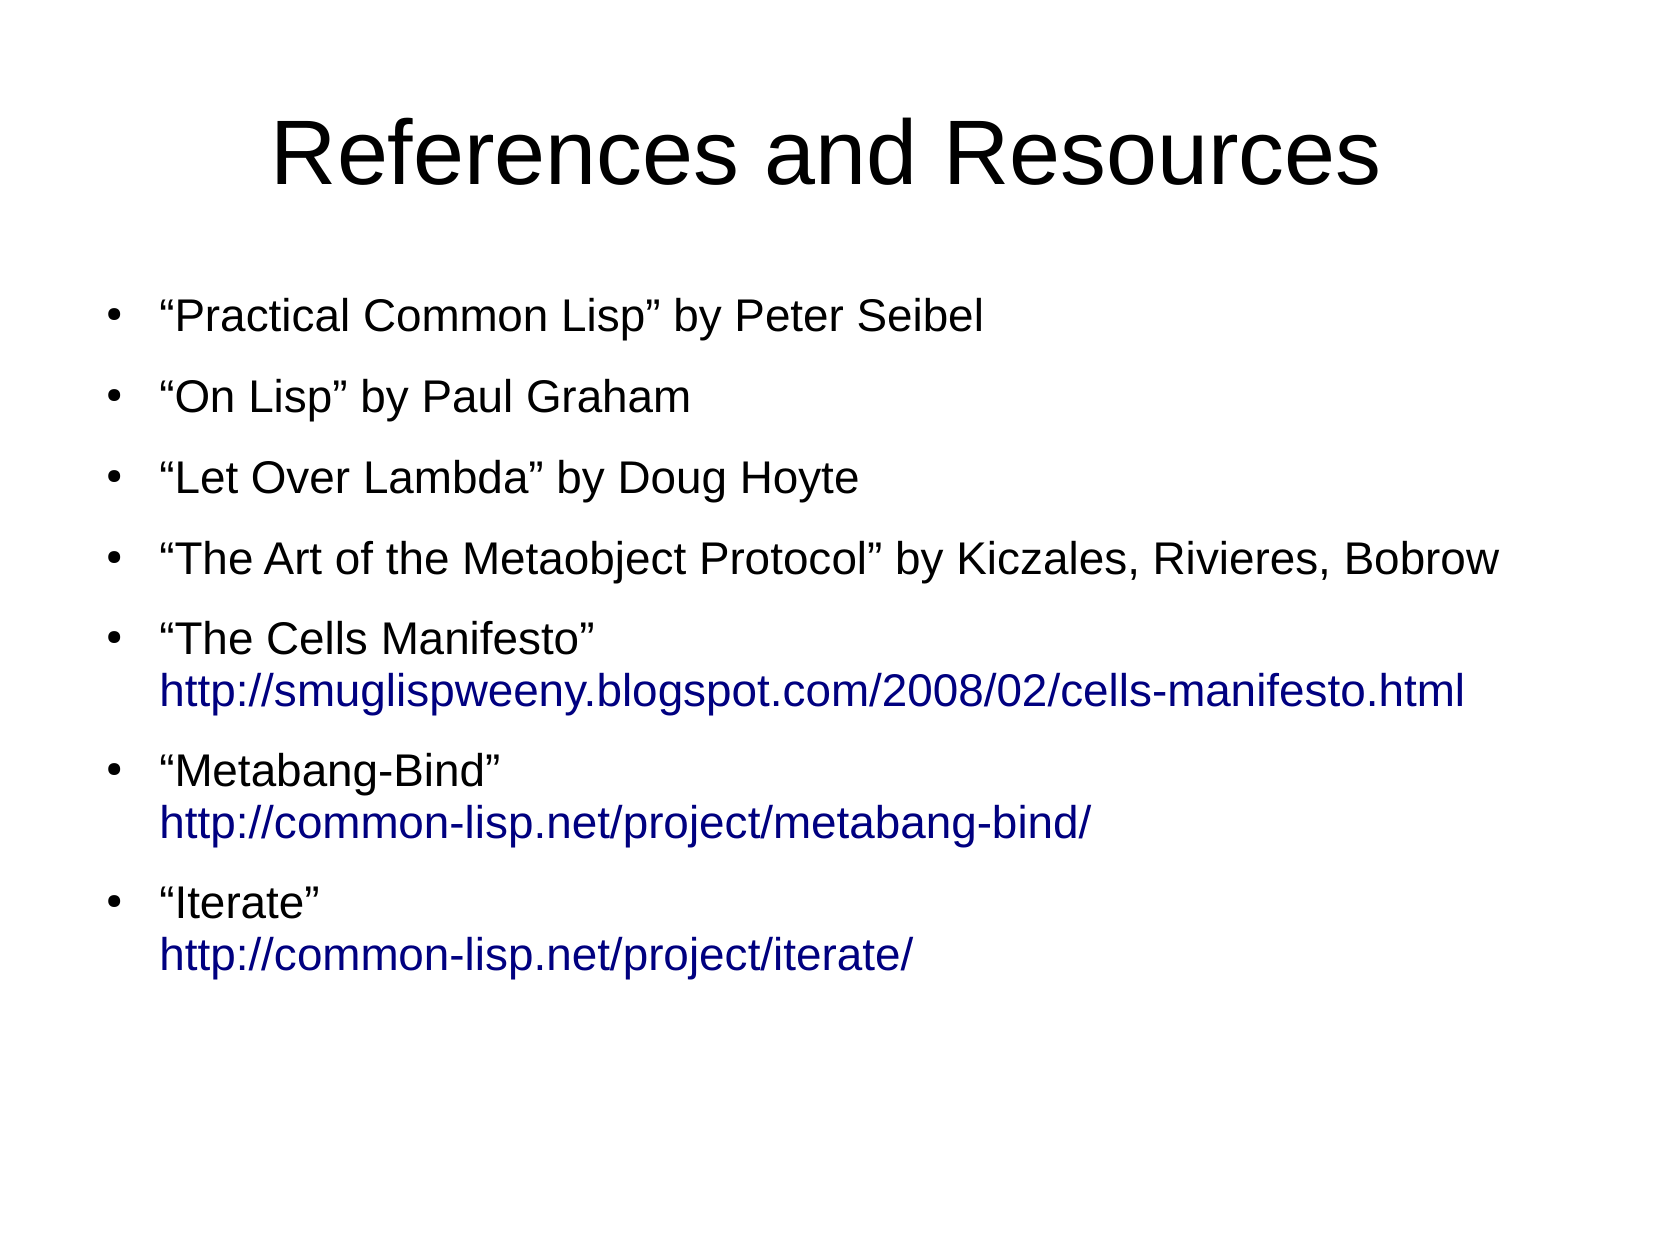

# References and Resources
“Practical Common Lisp” by Peter Seibel
“On Lisp” by Paul Graham
“Let Over Lambda” by Doug Hoyte
“The Art of the Metaobject Protocol” by Kiczales, Rivieres, Bobrow
“The Cells Manifesto”
http://smuglispweeny.blogspot.com/2008/02/cells-manifesto.html
“Metabang-Bind”
http://common-lisp.net/project/metabang-bind/
“Iterate”
http://common-lisp.net/project/iterate/